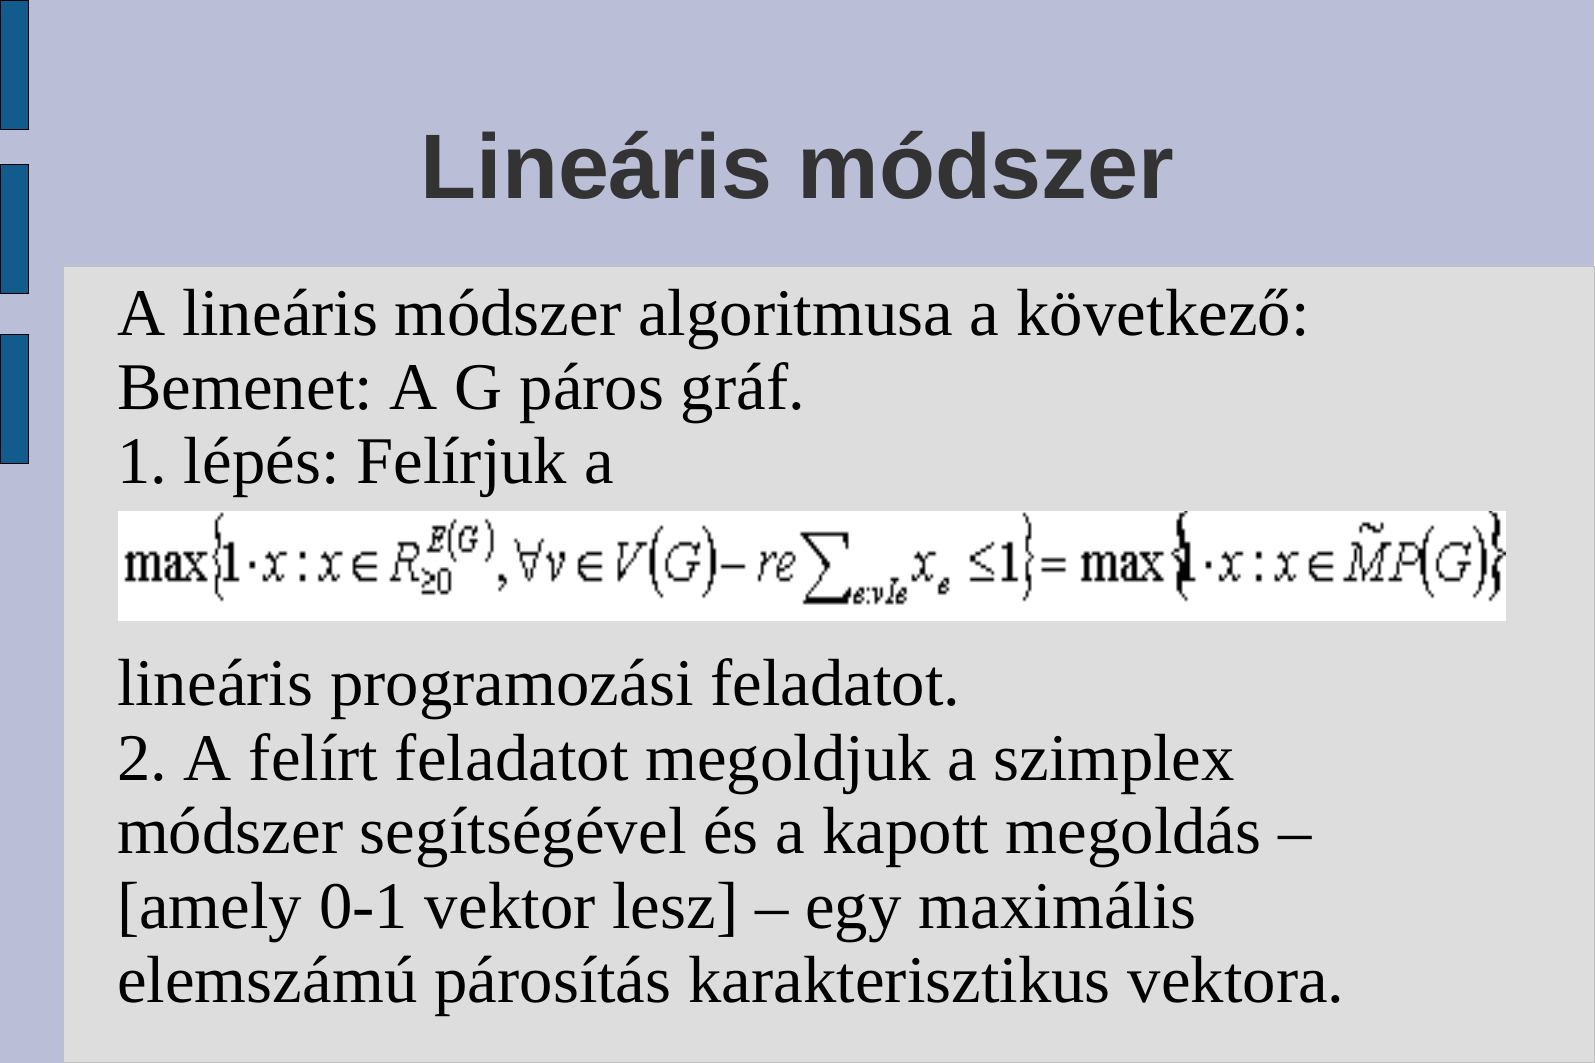

# Lineáris módszer
A lineáris módszer algoritmusa a következő:
Bemenet: A G páros gráf.
1. lépés: Felírjuk a
lineáris programozási feladatot.
2. A felírt feladatot megoldjuk a szimplex módszer segítségével és a kapott megoldás – [amely 0-1 vektor lesz] – egy maximális elemszámú párosítás karakterisztikus vektora.